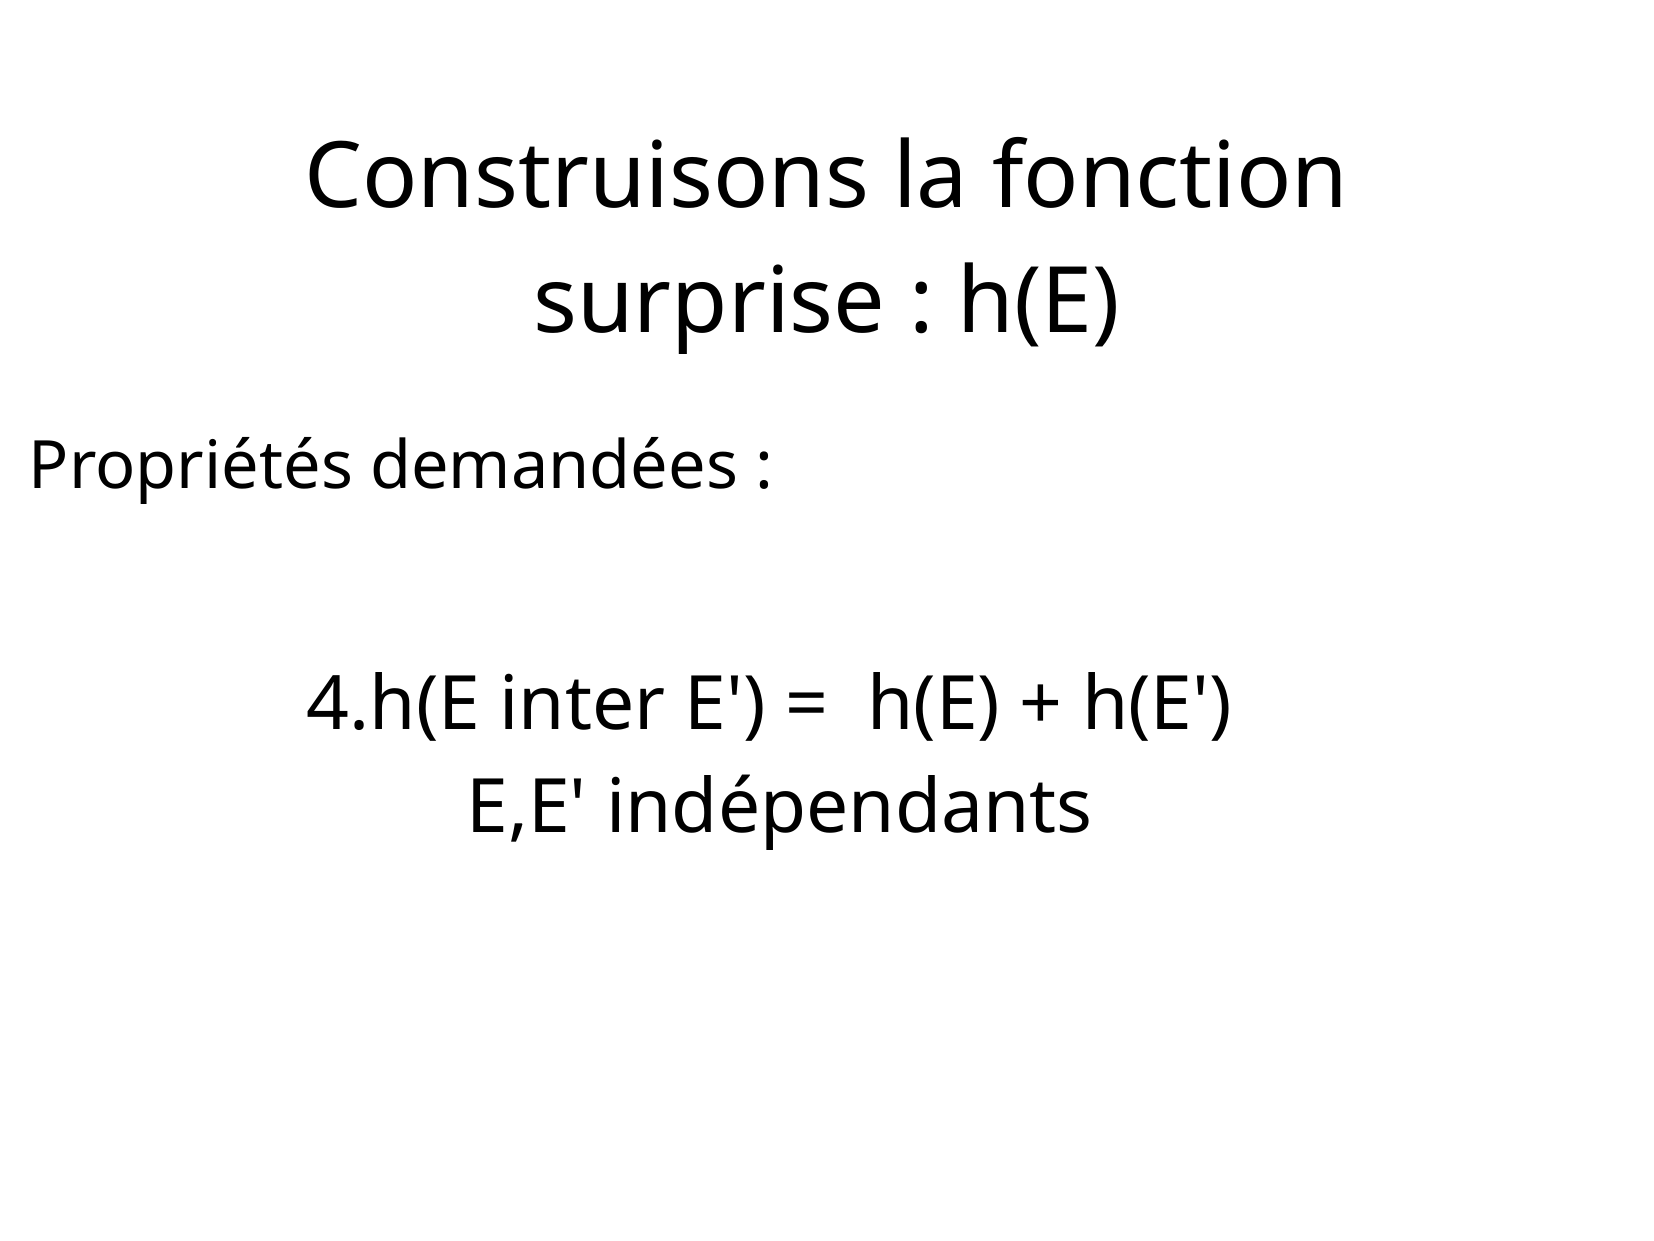

# Construisons la fonction surprise : h(E)
Propriétés demandées :
4.h(E inter E') = h(E) + h(E')
E,E' indépendants